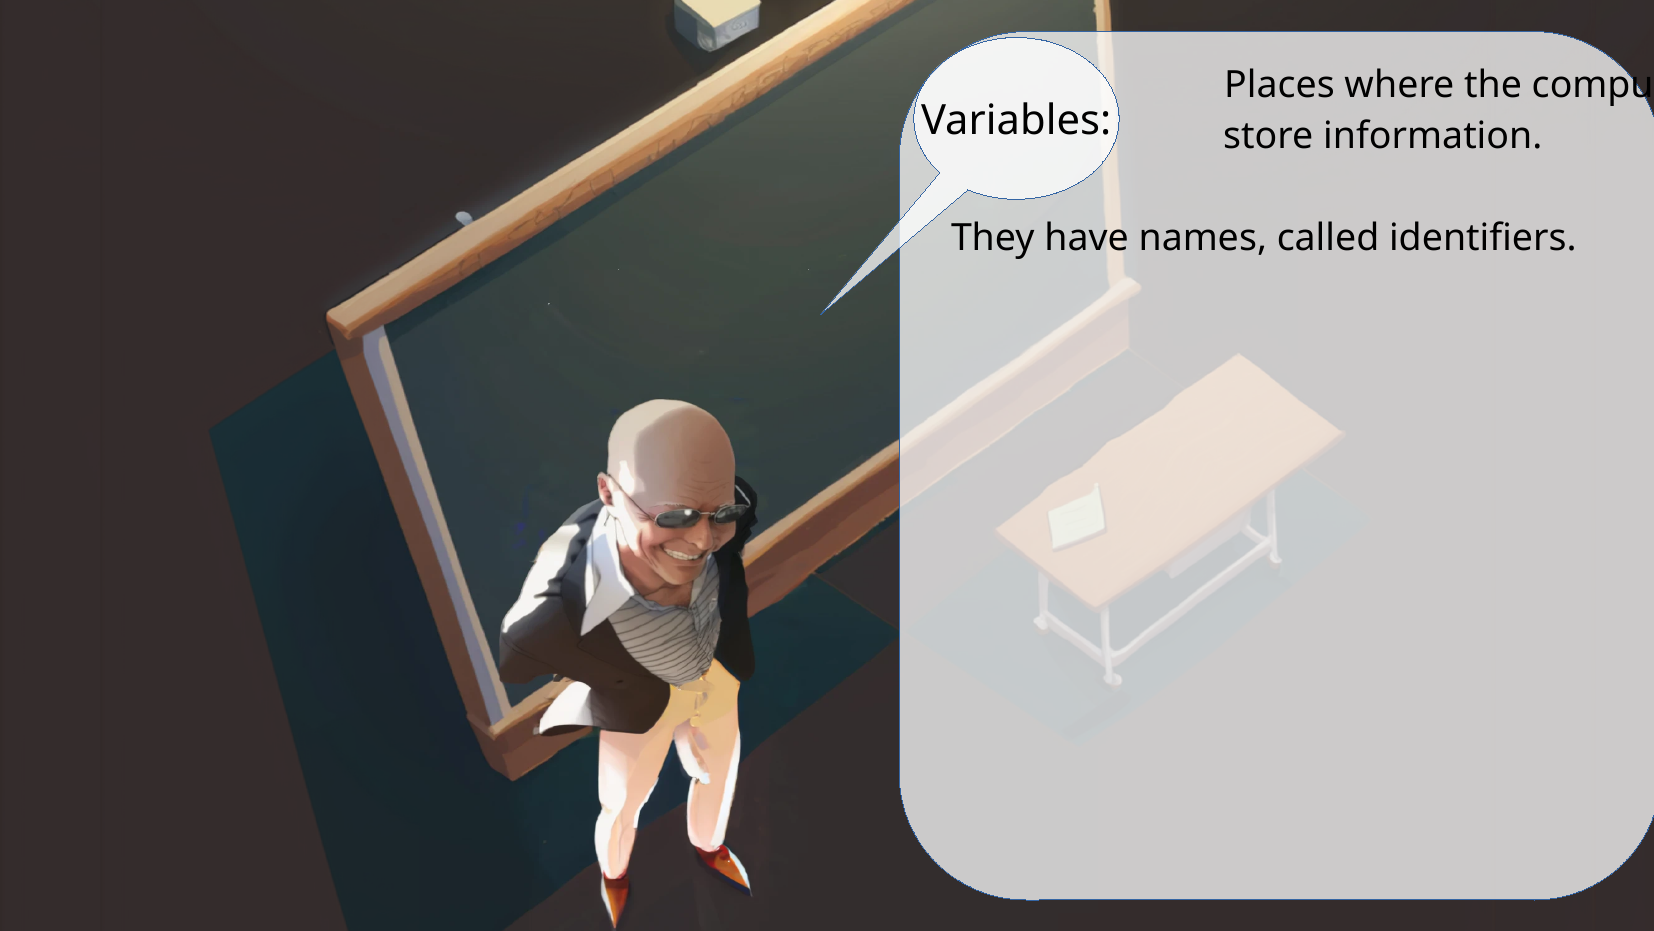

Places where the computer
 store information.
They have names, called identifiers.
Variables: